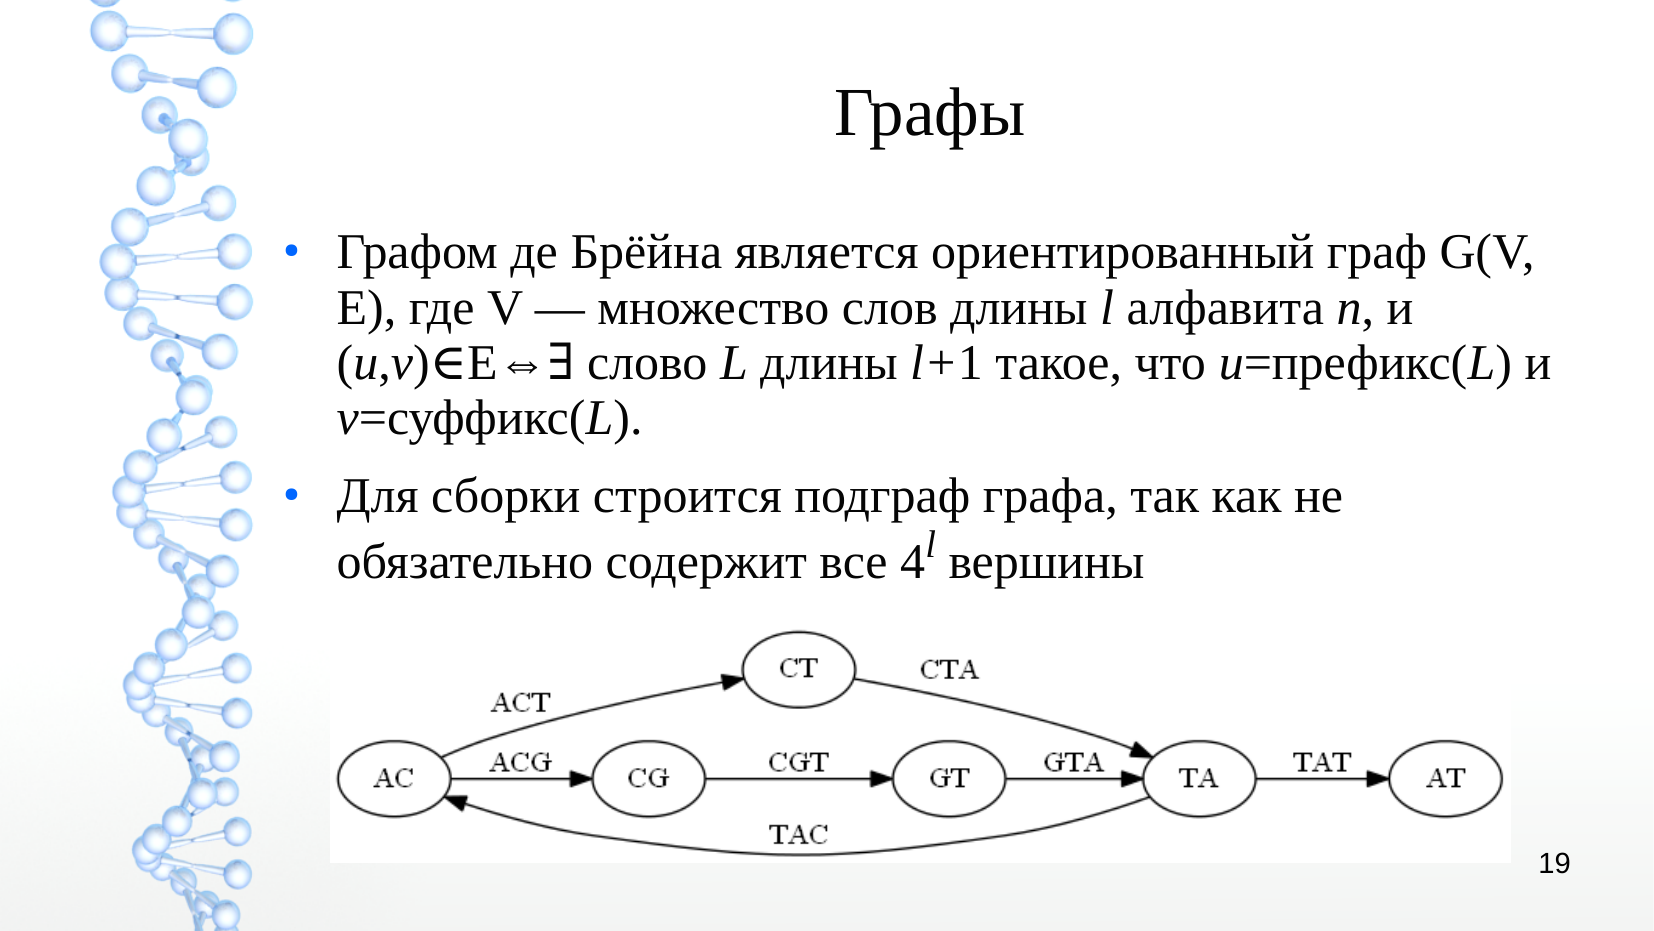

# Графы
Графом де Брёйна является ориентированный граф G(V, E), где V — множество слов длины l алфавита n, и (u,v)∈E⇔∃ слово L длины l+1 такое, что u=префикс(L) и v=суффикс(L).
Для сборки строится подграф графа, так как не обязательно содержит все 4l вершины
19